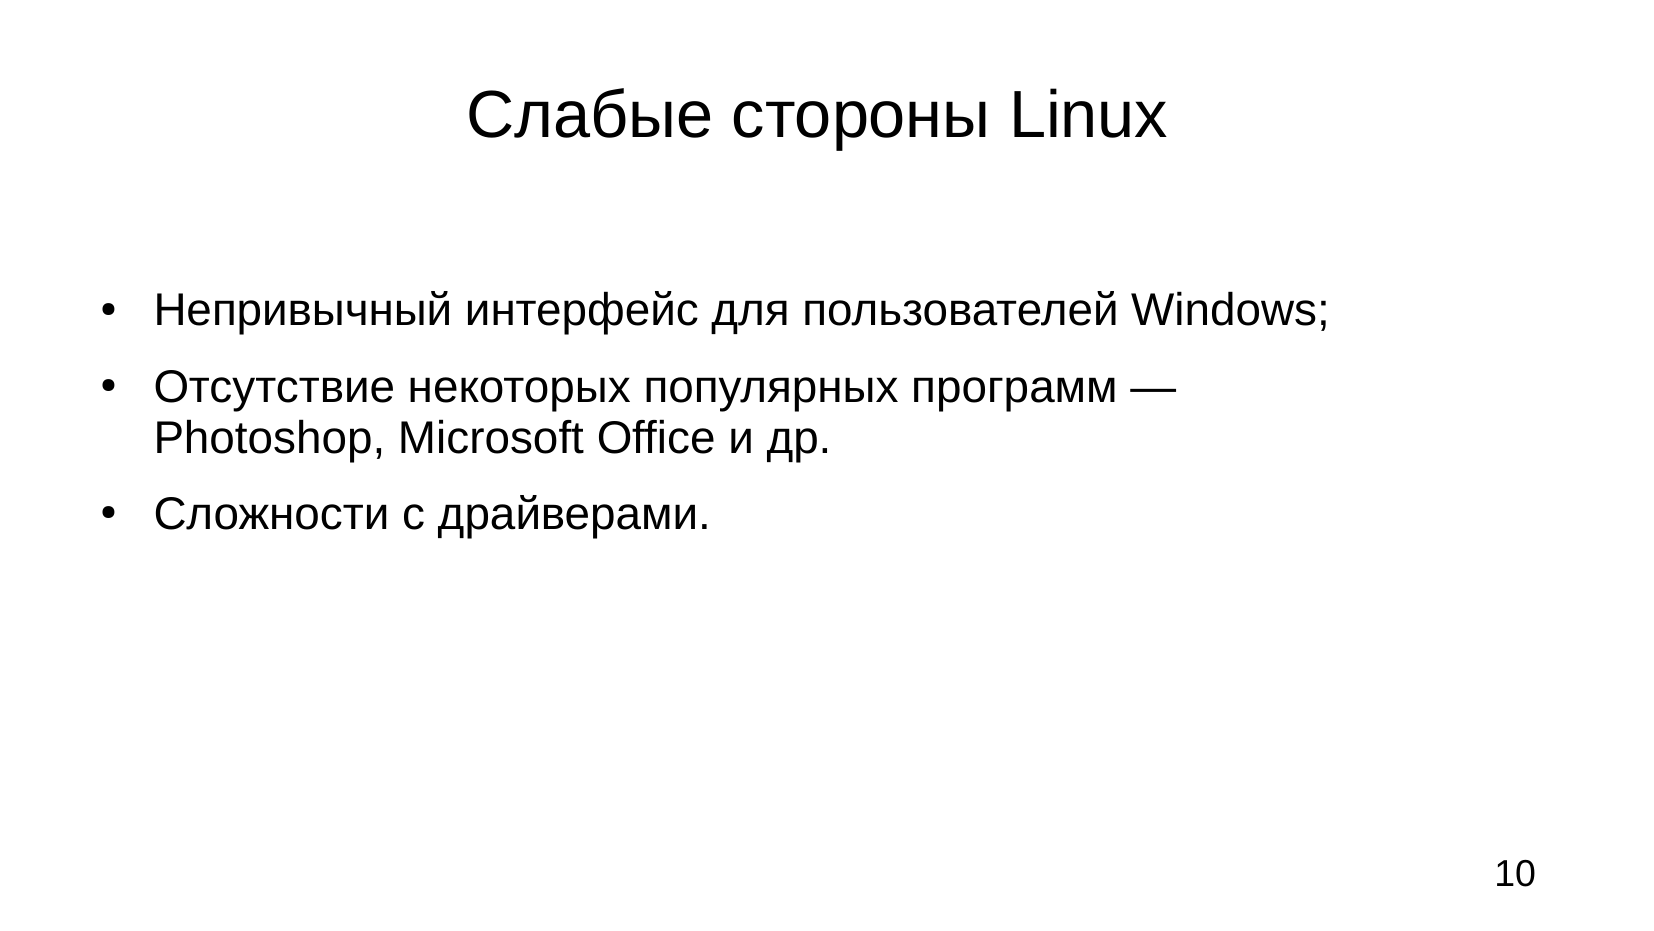

# Слабые стороны Linux
Непривычный интерфейс для пользователей Windows;
Отсутствие некоторых популярных программ — Photoshop, Microsoft Office и др.
Сложности с драйверами.